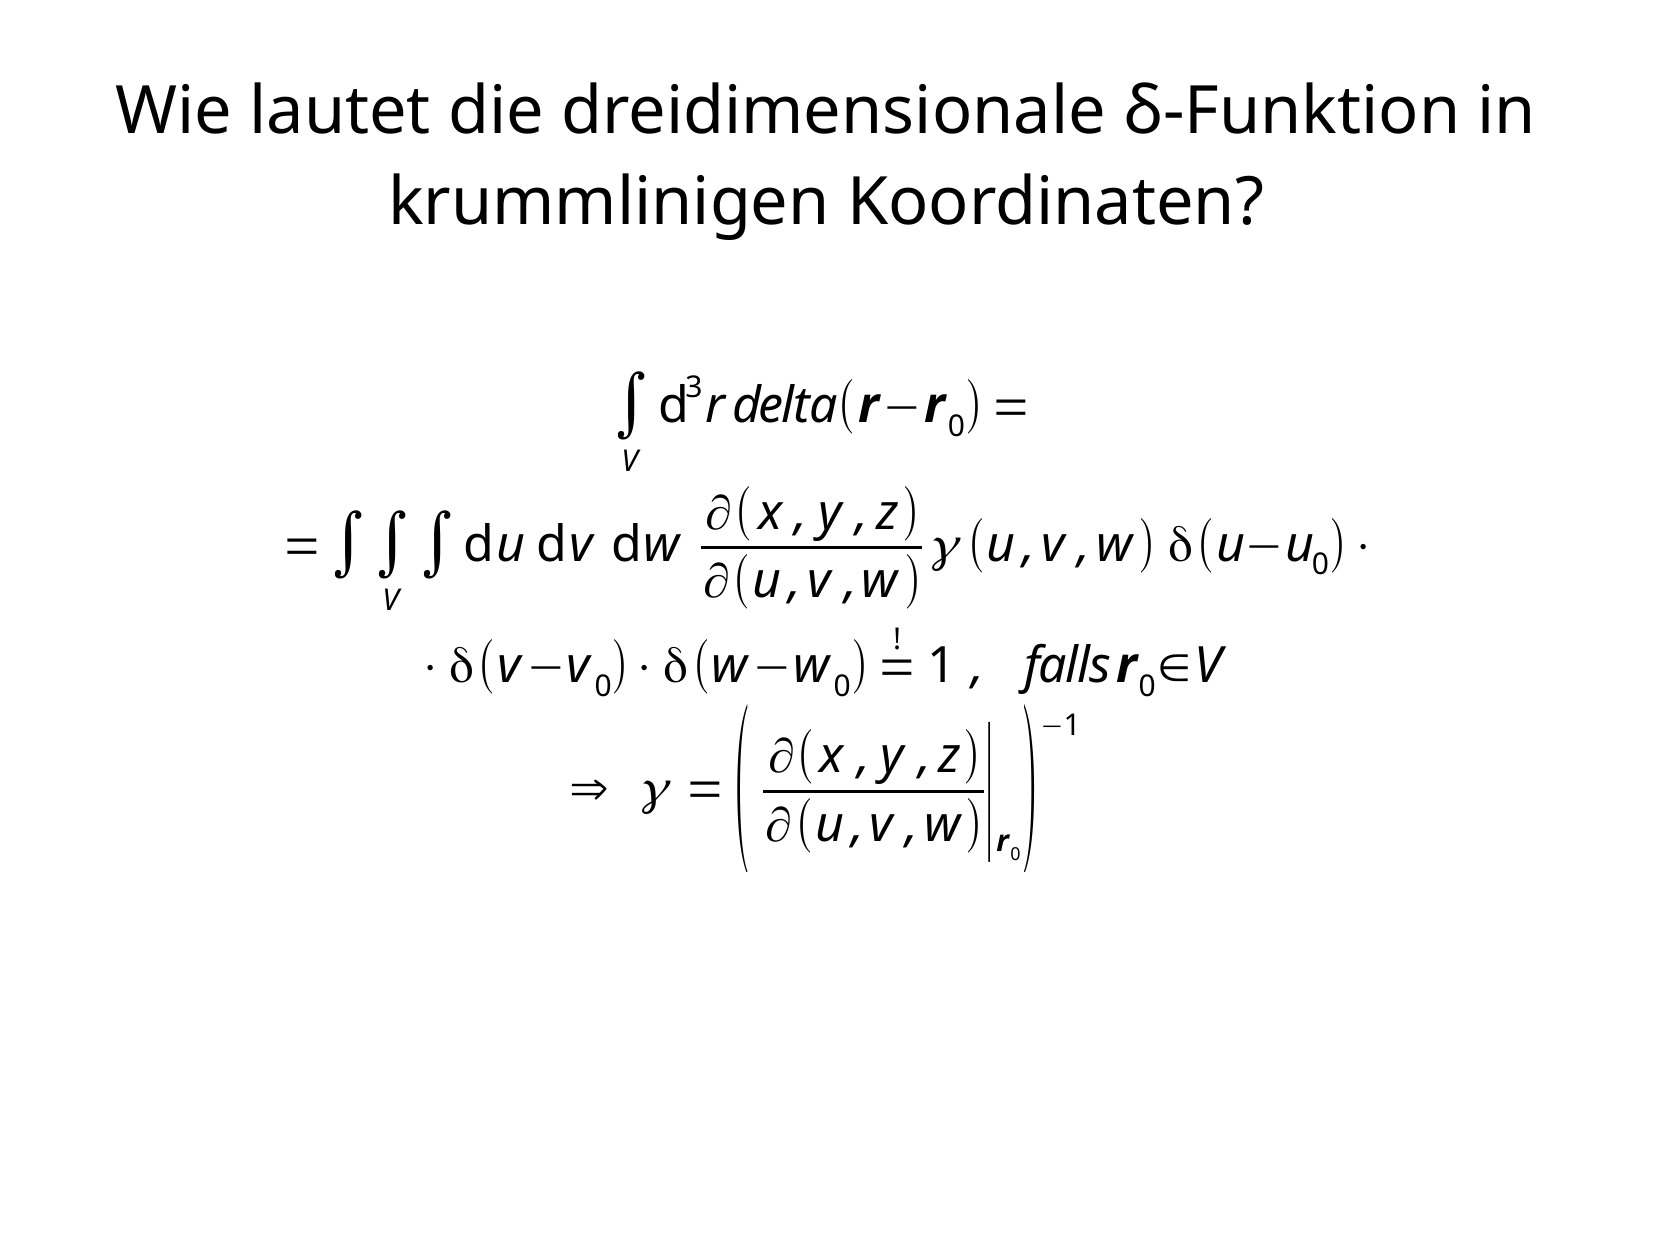

# Wie lautet die dreidimensionale δ-Funktion in krummlinigen Koordinaten?